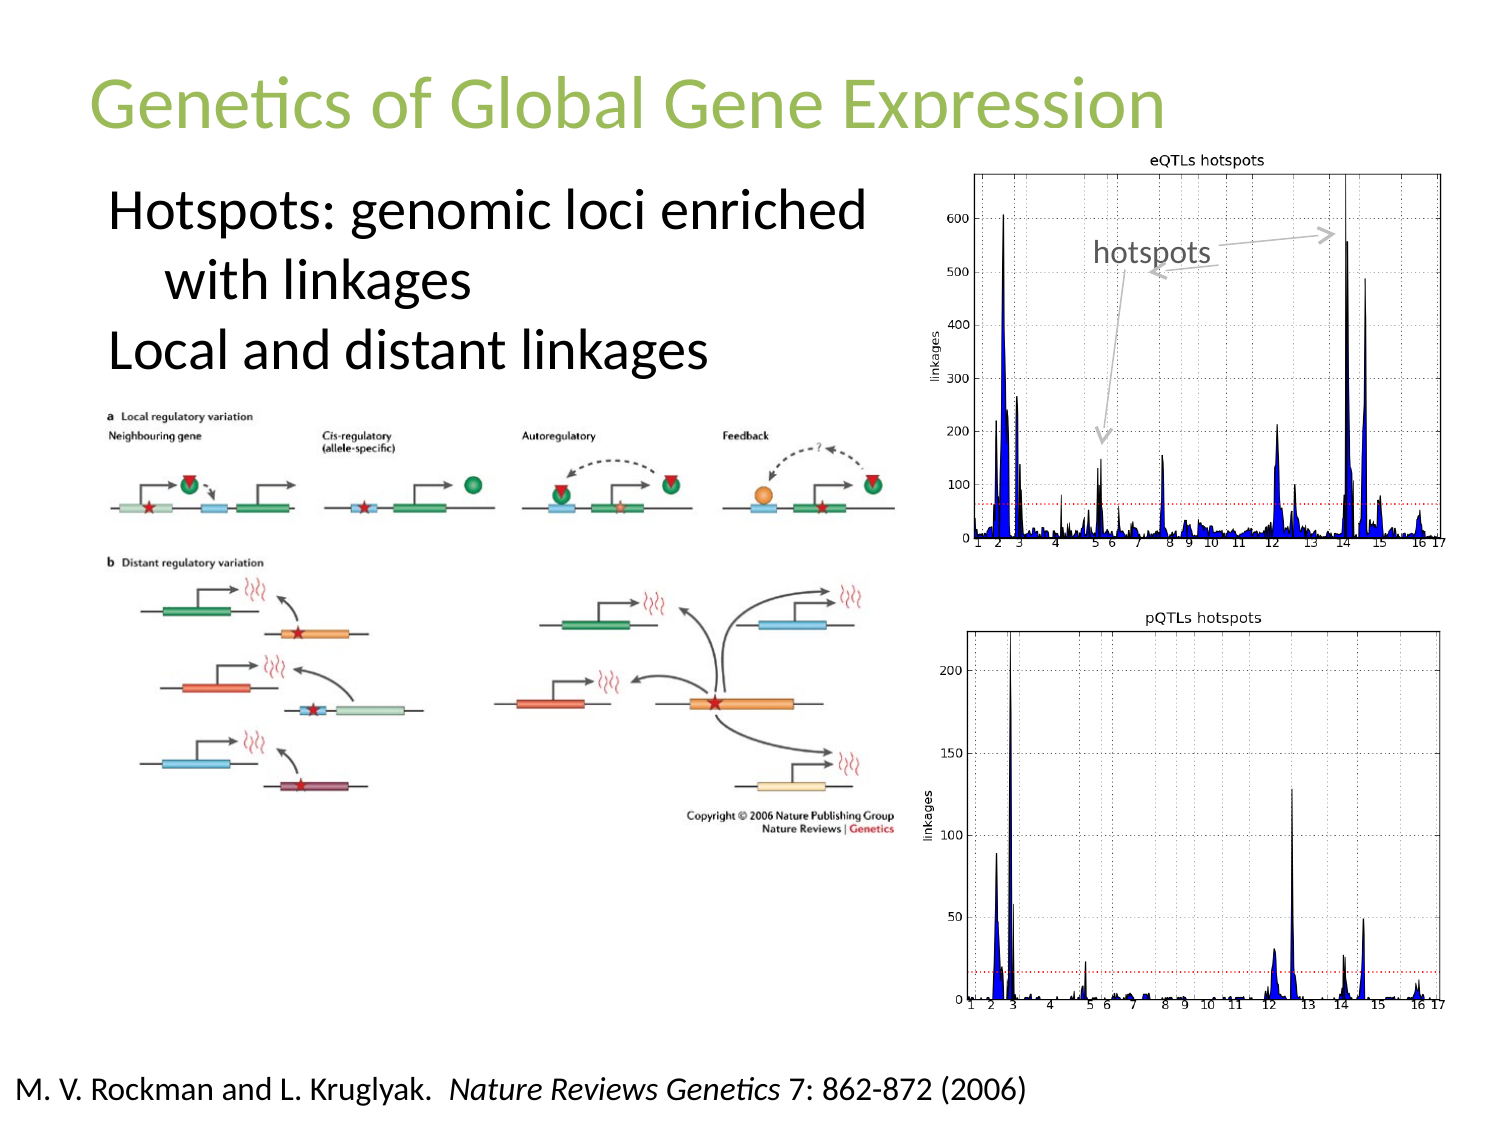

Genetics of Global Gene Expression
Hotspots: genomic loci enriched with linkages
Local and distant linkages
Hard to explain:
no enrichment with TFs or a particular function
hotspots
M. V. Rockman and L. Kruglyak. Nature Reviews Genetics 7: 862-872 (2006)